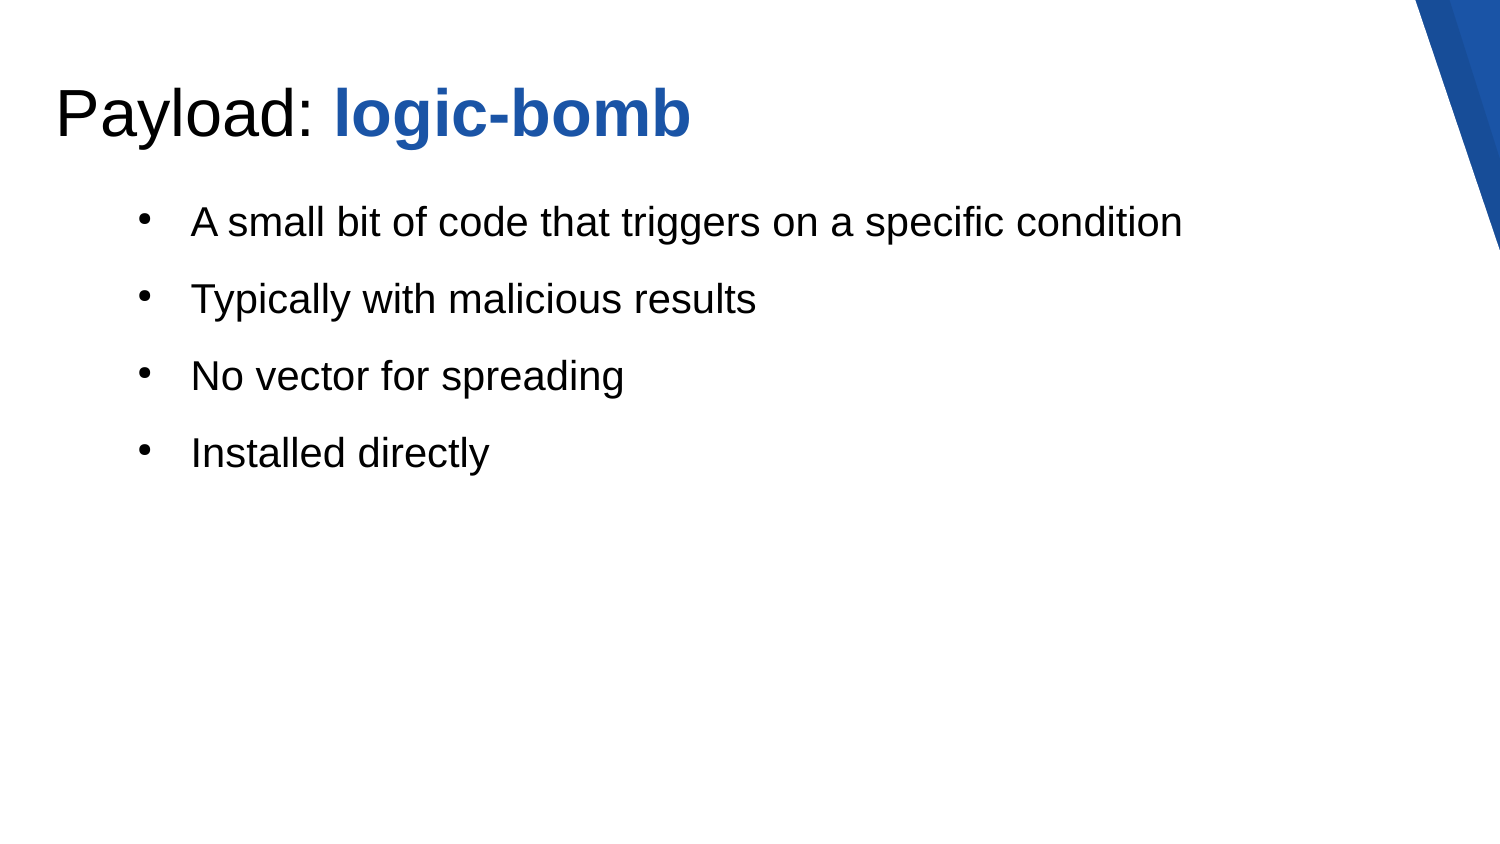

Payload: logic-bomb
# A small bit of code that triggers on a specific condition
Typically with malicious results
No vector for spreading
Installed directly